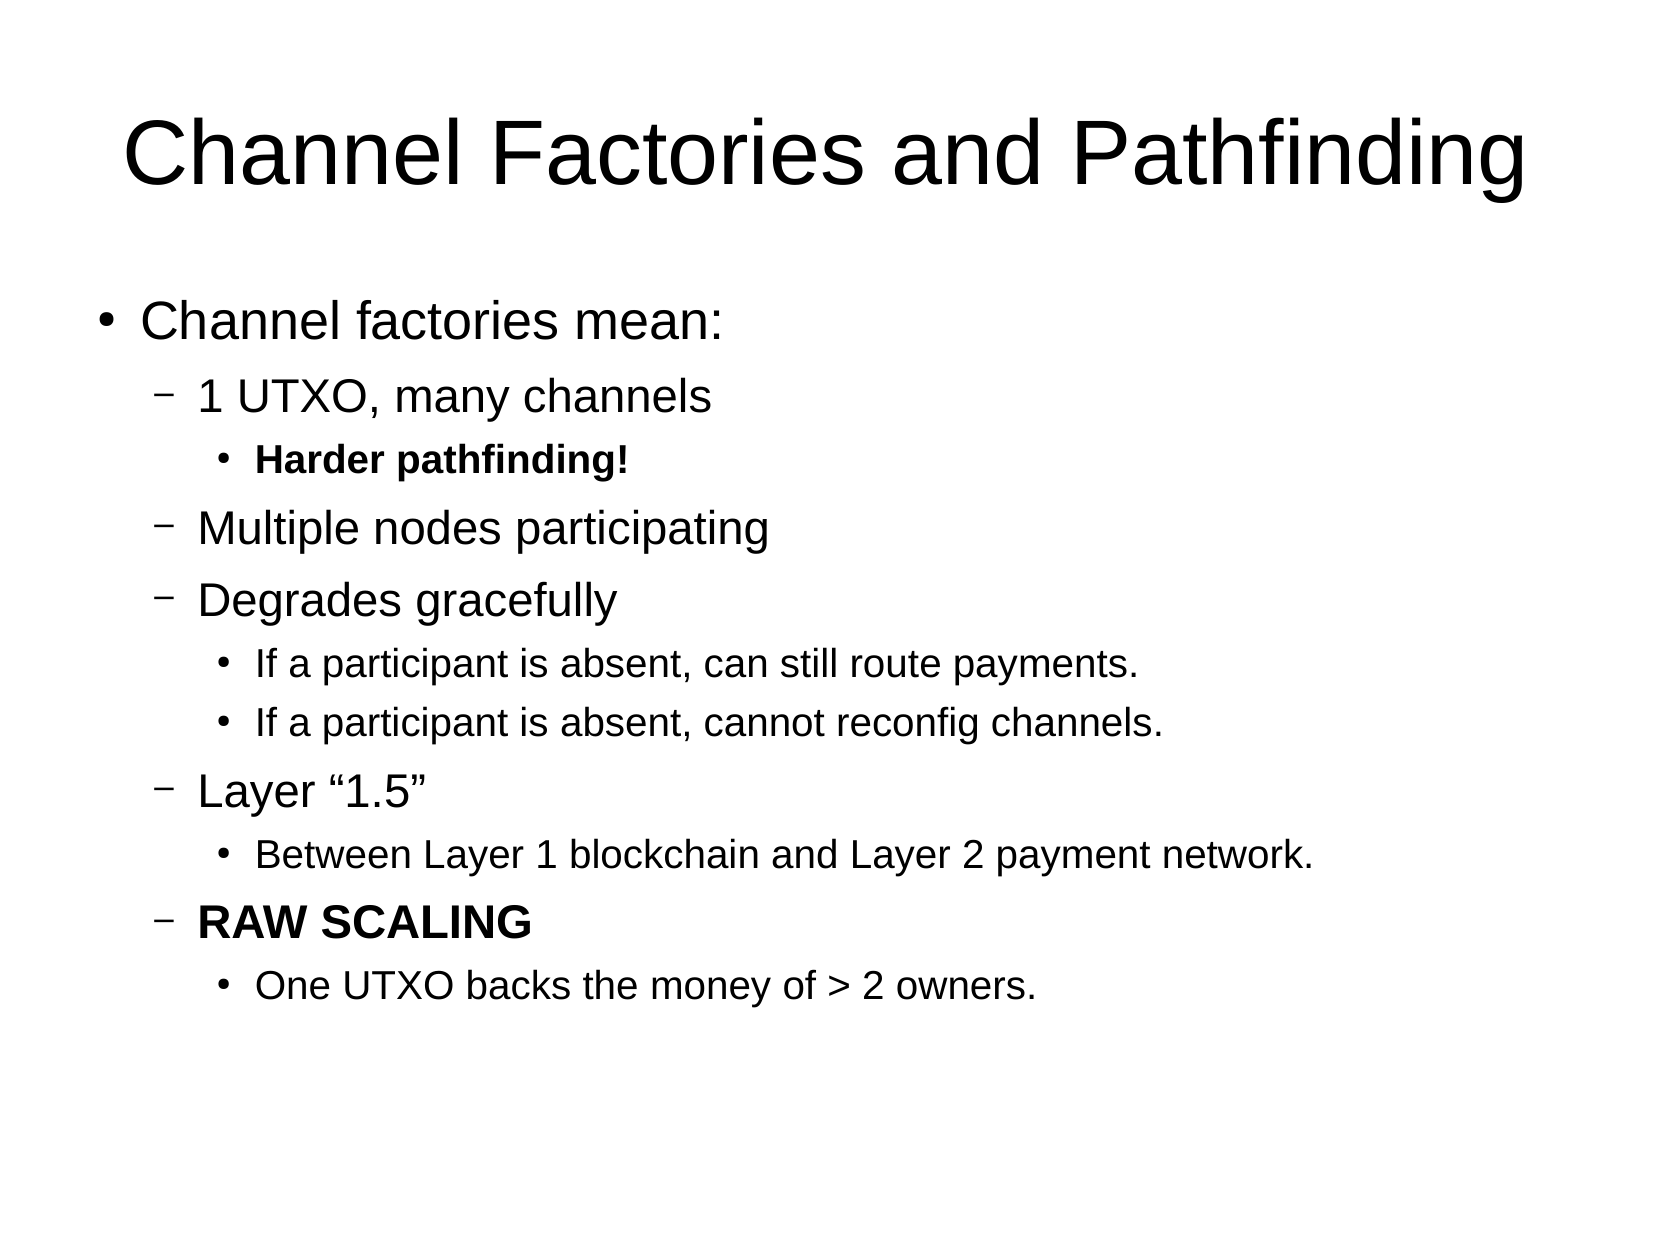

# Channel Factories and Pathfinding
Channel factories mean:
1 UTXO, many channels
Harder pathfinding!
Multiple nodes participating
Degrades gracefully
If a participant is absent, can still route payments.
If a participant is absent, cannot reconfig channels.
Layer “1.5”
Between Layer 1 blockchain and Layer 2 payment network.
RAW SCALING
One UTXO backs the money of > 2 owners.